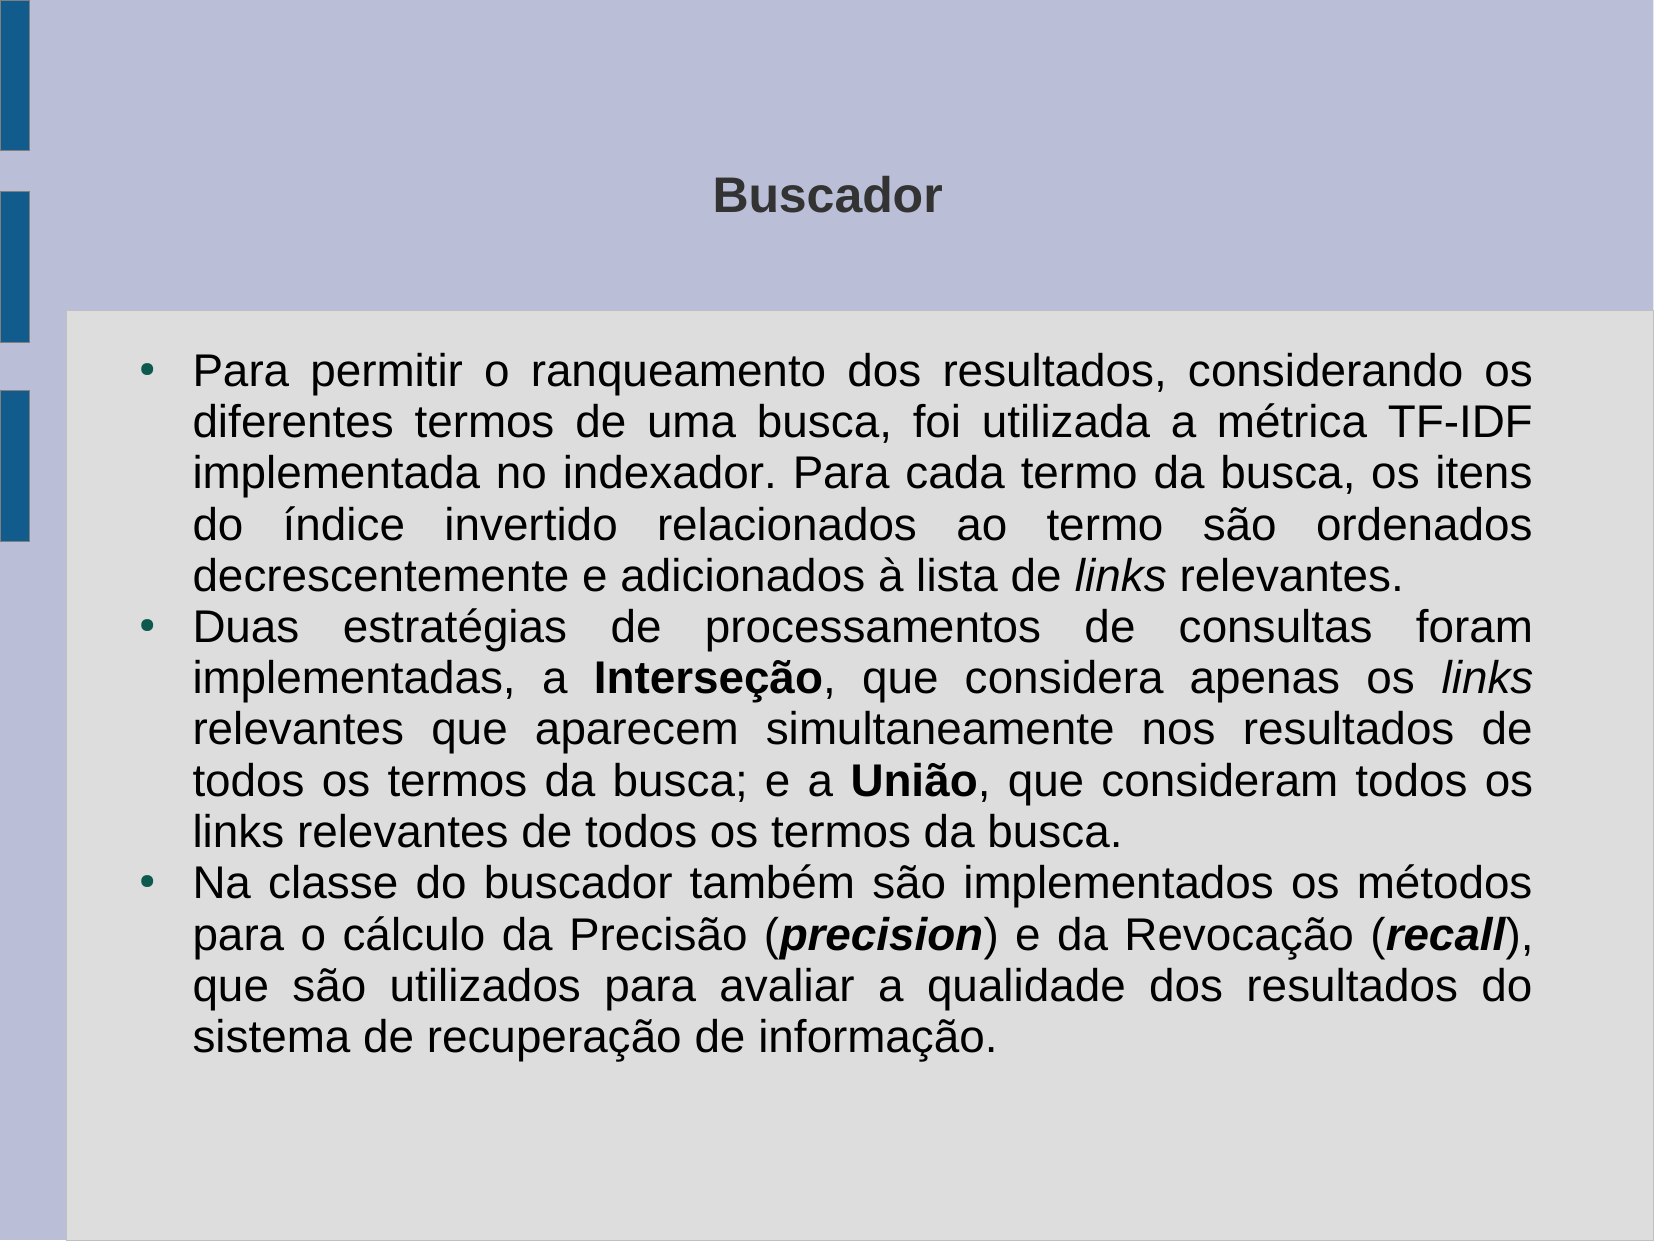

# Buscador
Para permitir o ranqueamento dos resultados, considerando os diferentes termos de uma busca, foi utilizada a métrica TF-IDF implementada no indexador. Para cada termo da busca, os itens do índice invertido relacionados ao termo são ordenados decrescentemente e adicionados à lista de links relevantes.
Duas estratégias de processamentos de consultas foram implementadas, a Interseção, que considera apenas os links relevantes que aparecem simultaneamente nos resultados de todos os termos da busca; e a União, que consideram todos os links relevantes de todos os termos da busca.
Na classe do buscador também são implementados os métodos para o cálculo da Precisão (precision) e da Revocação (recall), que são utilizados para avaliar a qualidade dos resultados do sistema de recuperação de informação.